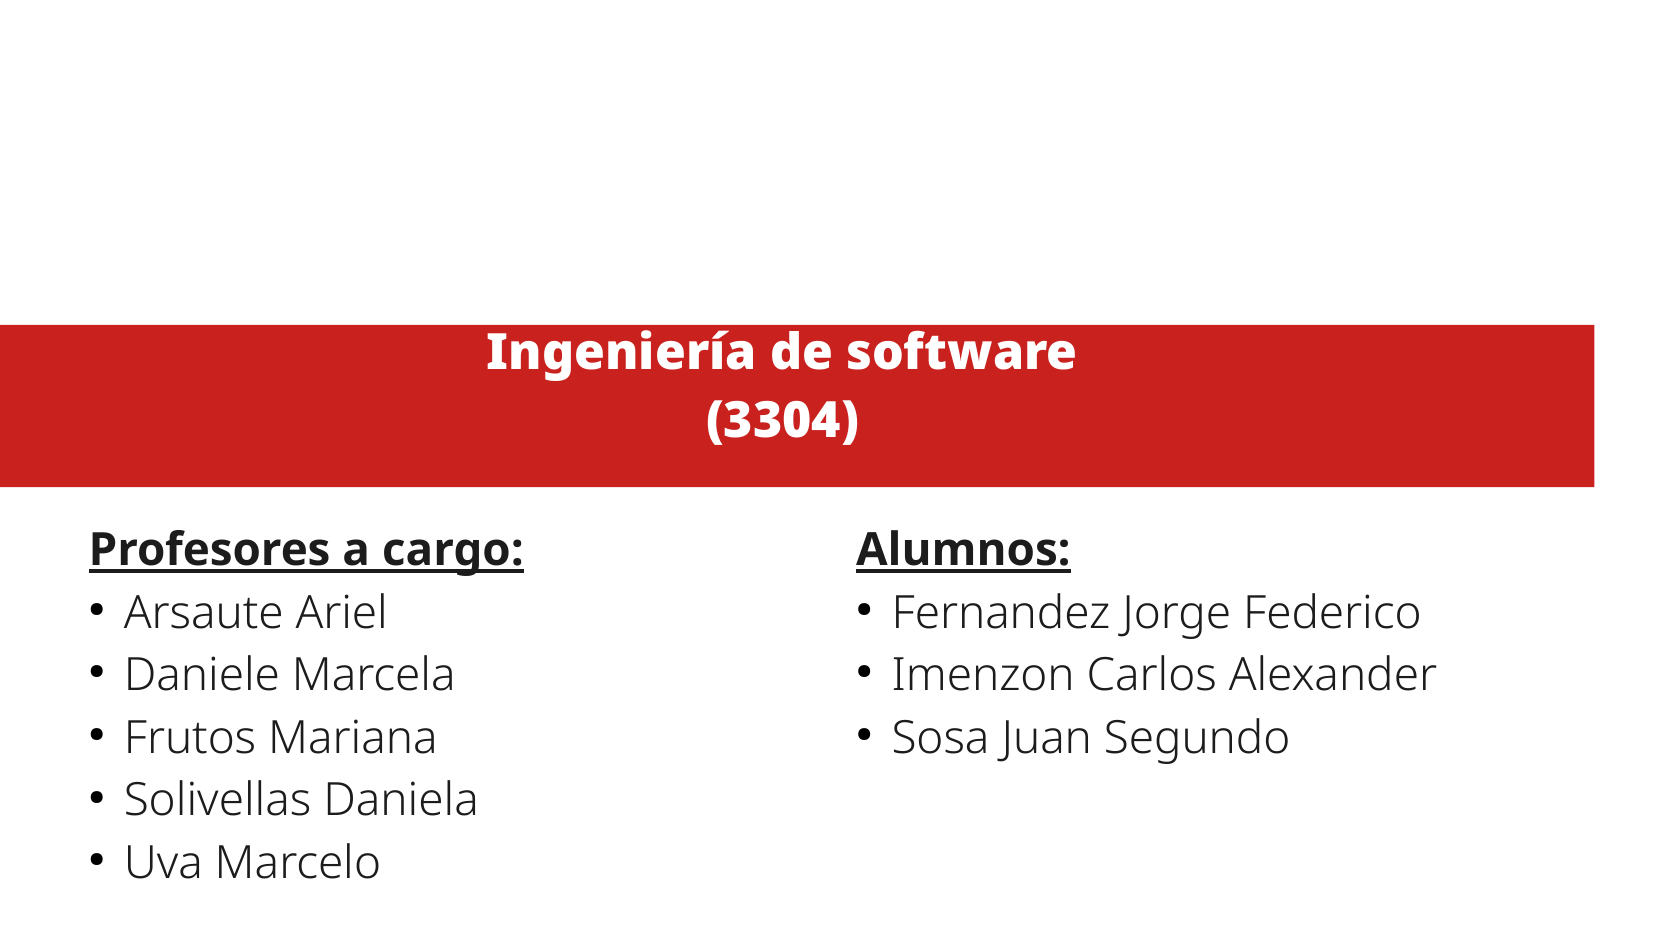

# Ingeniería de software (3304)
Profesores a cargo:
Arsaute Ariel
Daniele Marcela
Frutos Mariana
Solivellas Daniela
Uva Marcelo
Alumnos:
Fernandez Jorge Federico
Imenzon Carlos Alexander
Sosa Juan Segundo